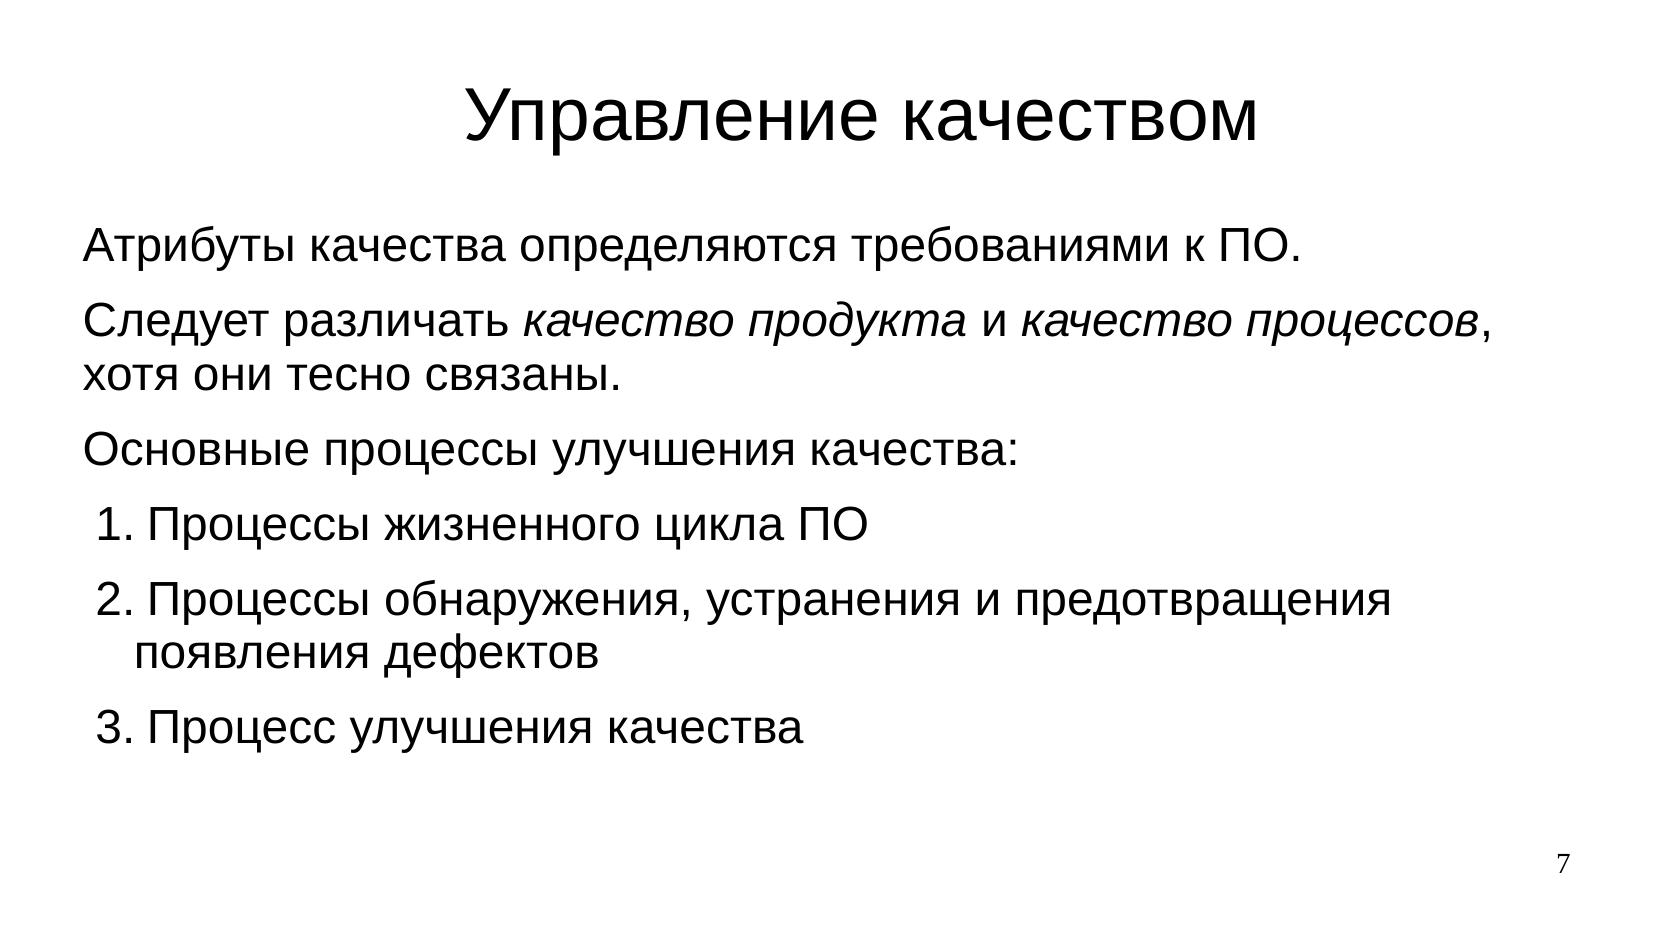

# Управление качеством
Атрибуты качества определяются требованиями к ПО.
Следует различать качество продукта и качество процессов, хотя они тесно связаны.
Основные процессы улучшения качества:
 Процессы жизненного цикла ПО
 Процессы обнаружения, устранения и предотвращения появления дефектов
 Процесс улучшения качества
7